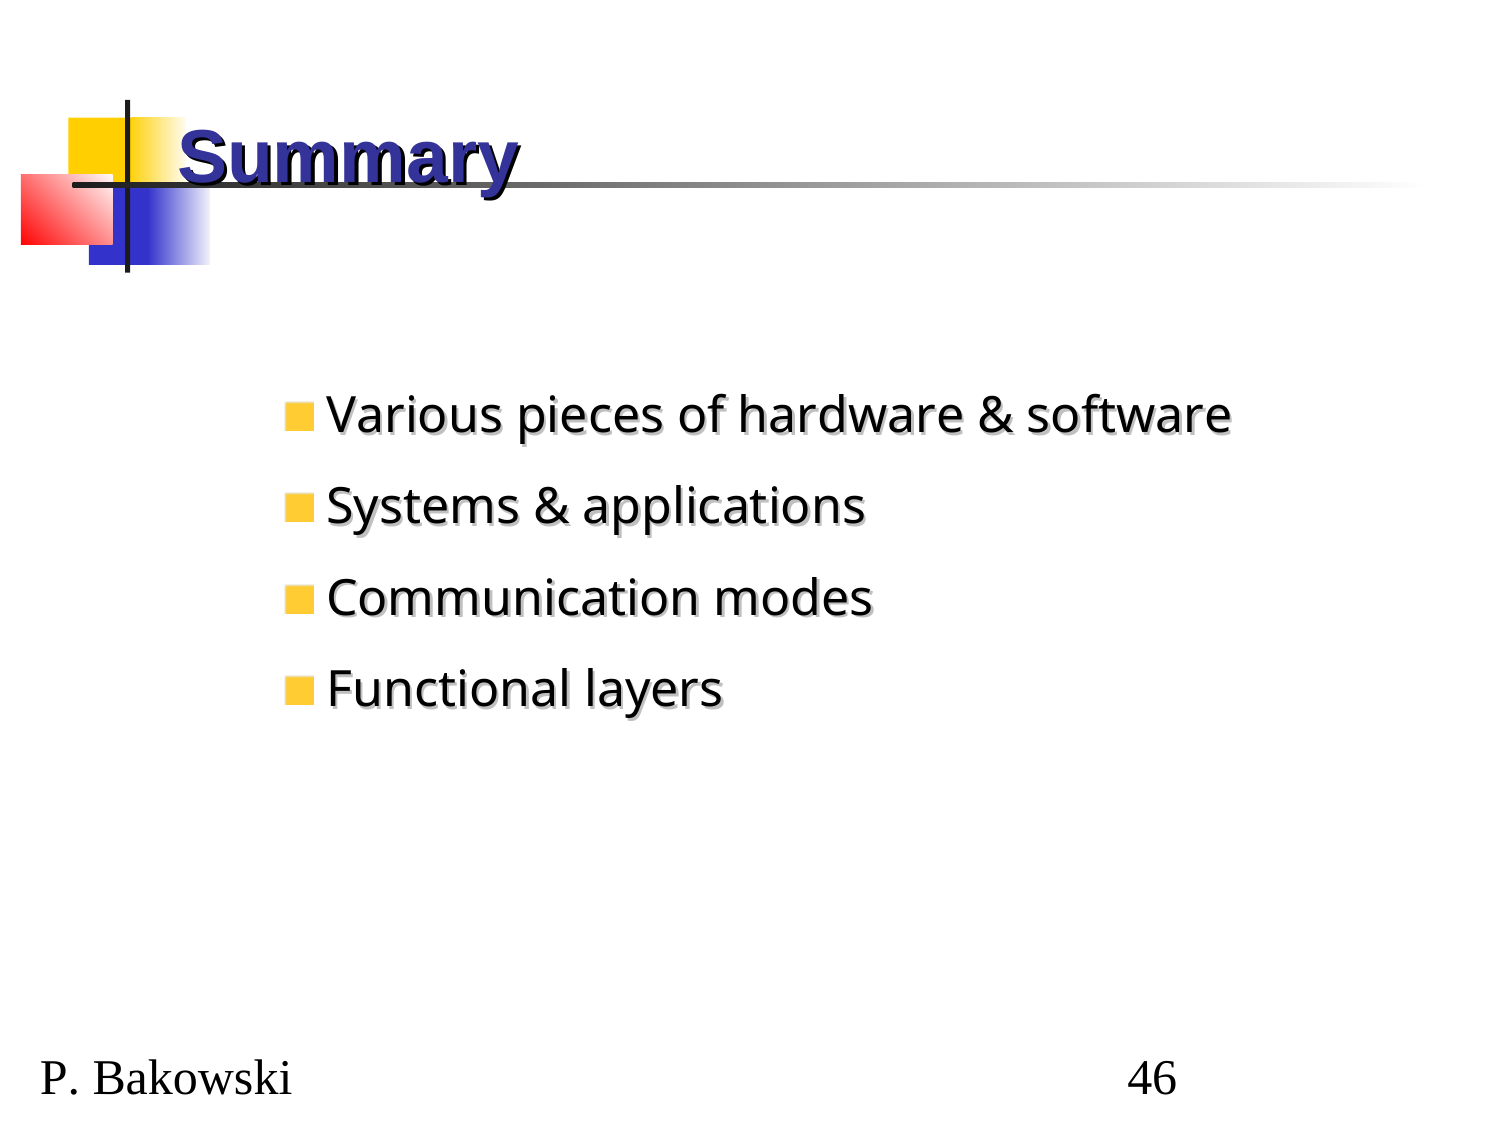

# Summary
 Various pieces of hardware & software
 Systems & applications
 Communication modes
 Functional layers
P.Bakowski
46